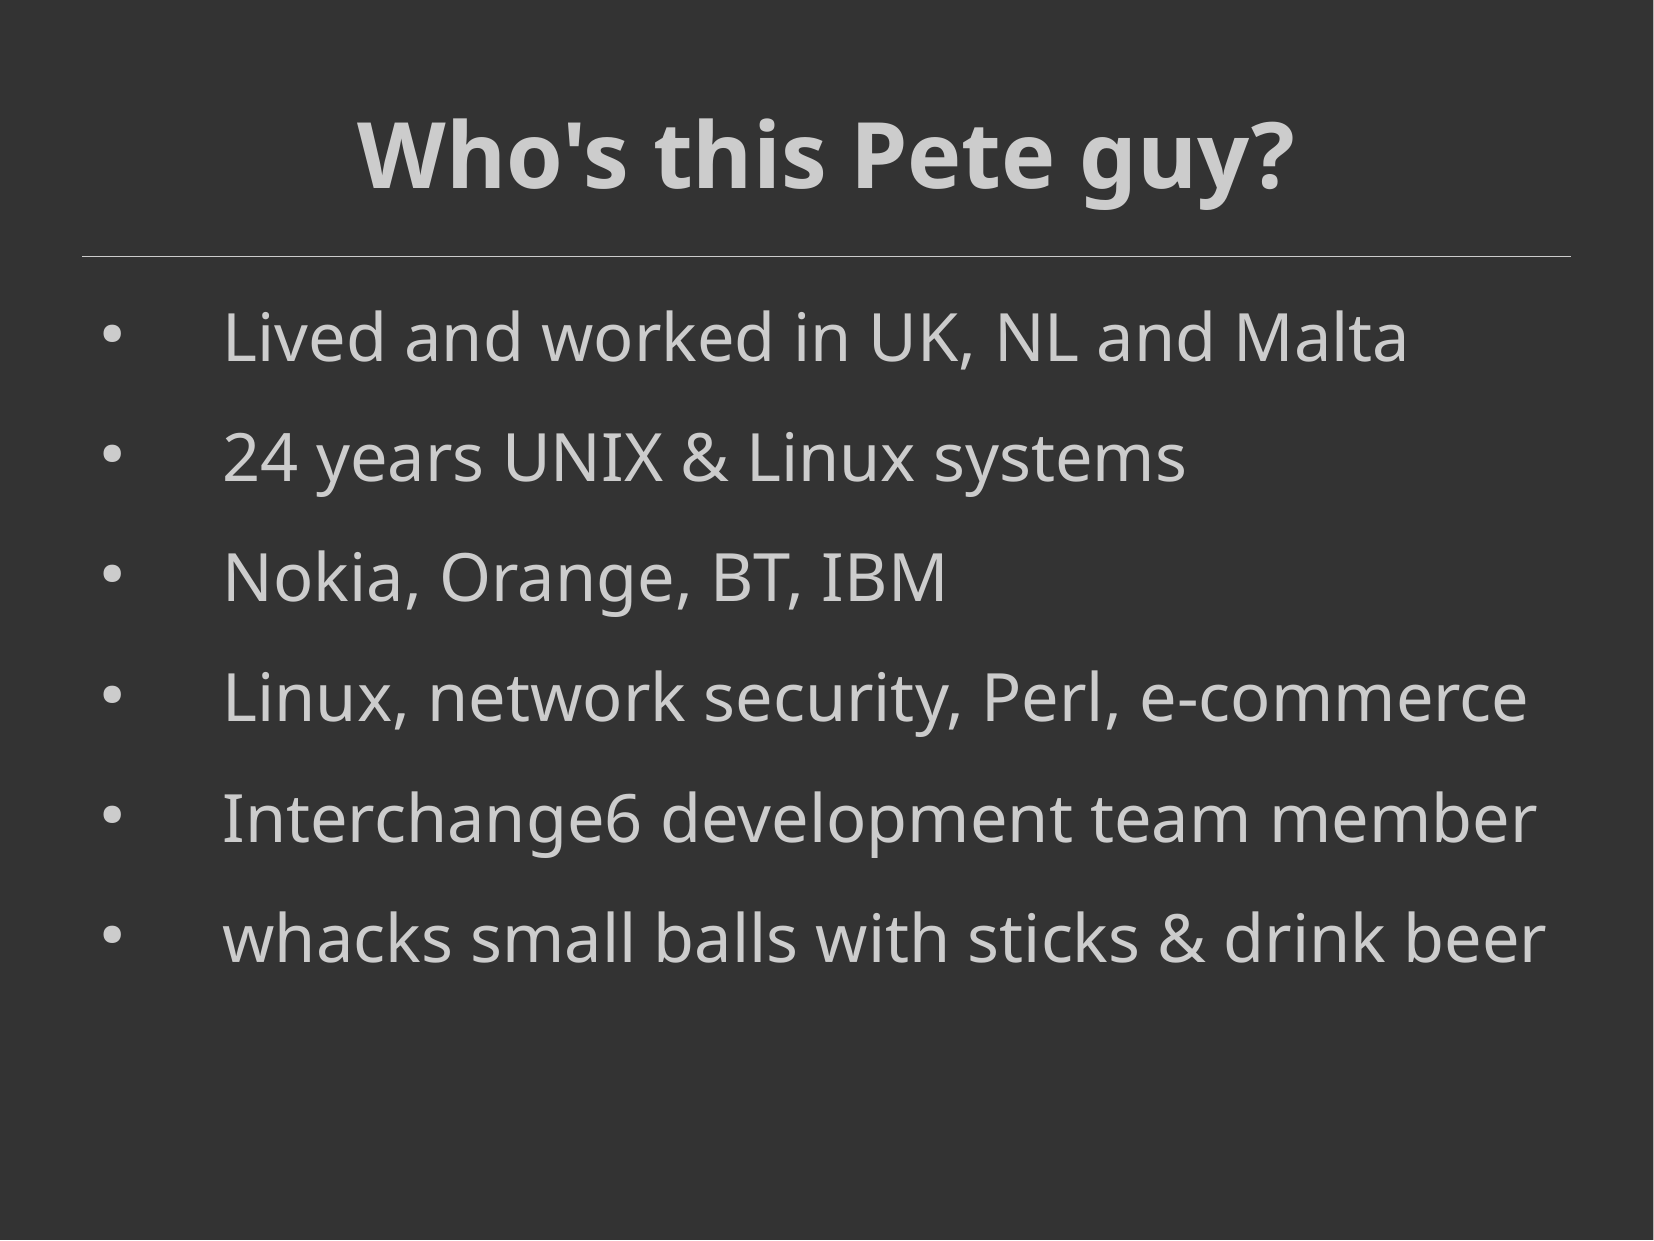

# Who's this Pete guy?
 Lived and worked in UK, NL and Malta
 24 years UNIX & Linux systems
 Nokia, Orange, BT, IBM
 Linux, network security, Perl, e-commerce
 Interchange6 development team member
 whacks small balls with sticks & drink beer